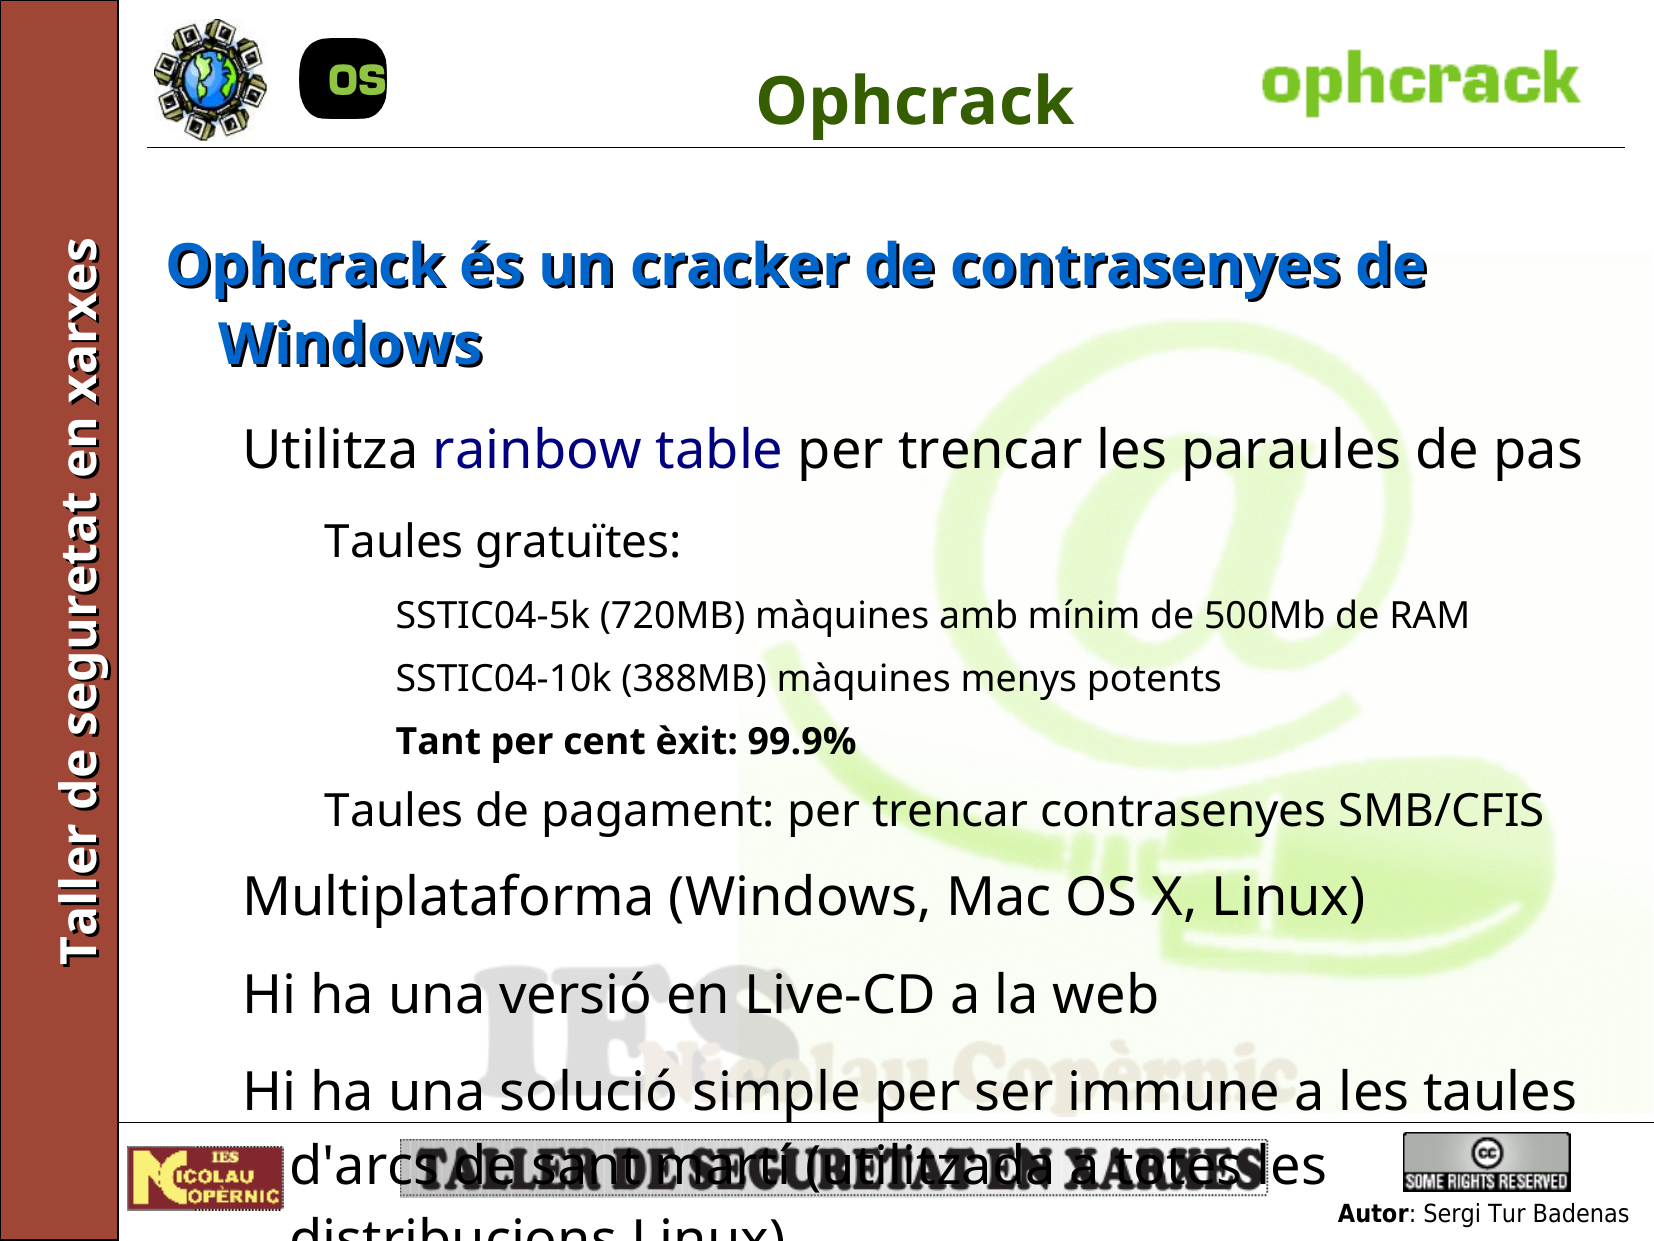

# Ophcrack
Ophcrack és un cracker de contrasenyes de Windows
Utilitza rainbow table per trencar les paraules de pas
Taules gratuïtes:
SSTIC04-5k (720MB) màquines amb mínim de 500Mb de RAM
SSTIC04-10k (388MB) màquines menys potents
Tant per cent èxit: 99.9%
Taules de pagament: per trencar contrasenyes SMB/CFIS
Multiplataforma (Windows, Mac OS X, Linux)
Hi ha una versió en Live-CD a la web
Hi ha una solució simple per ser immune a les taules d'arcs de sant martí (utilitzada a totes les distribucions Linux)
http://ophcrack.sourceforge.net/index.php